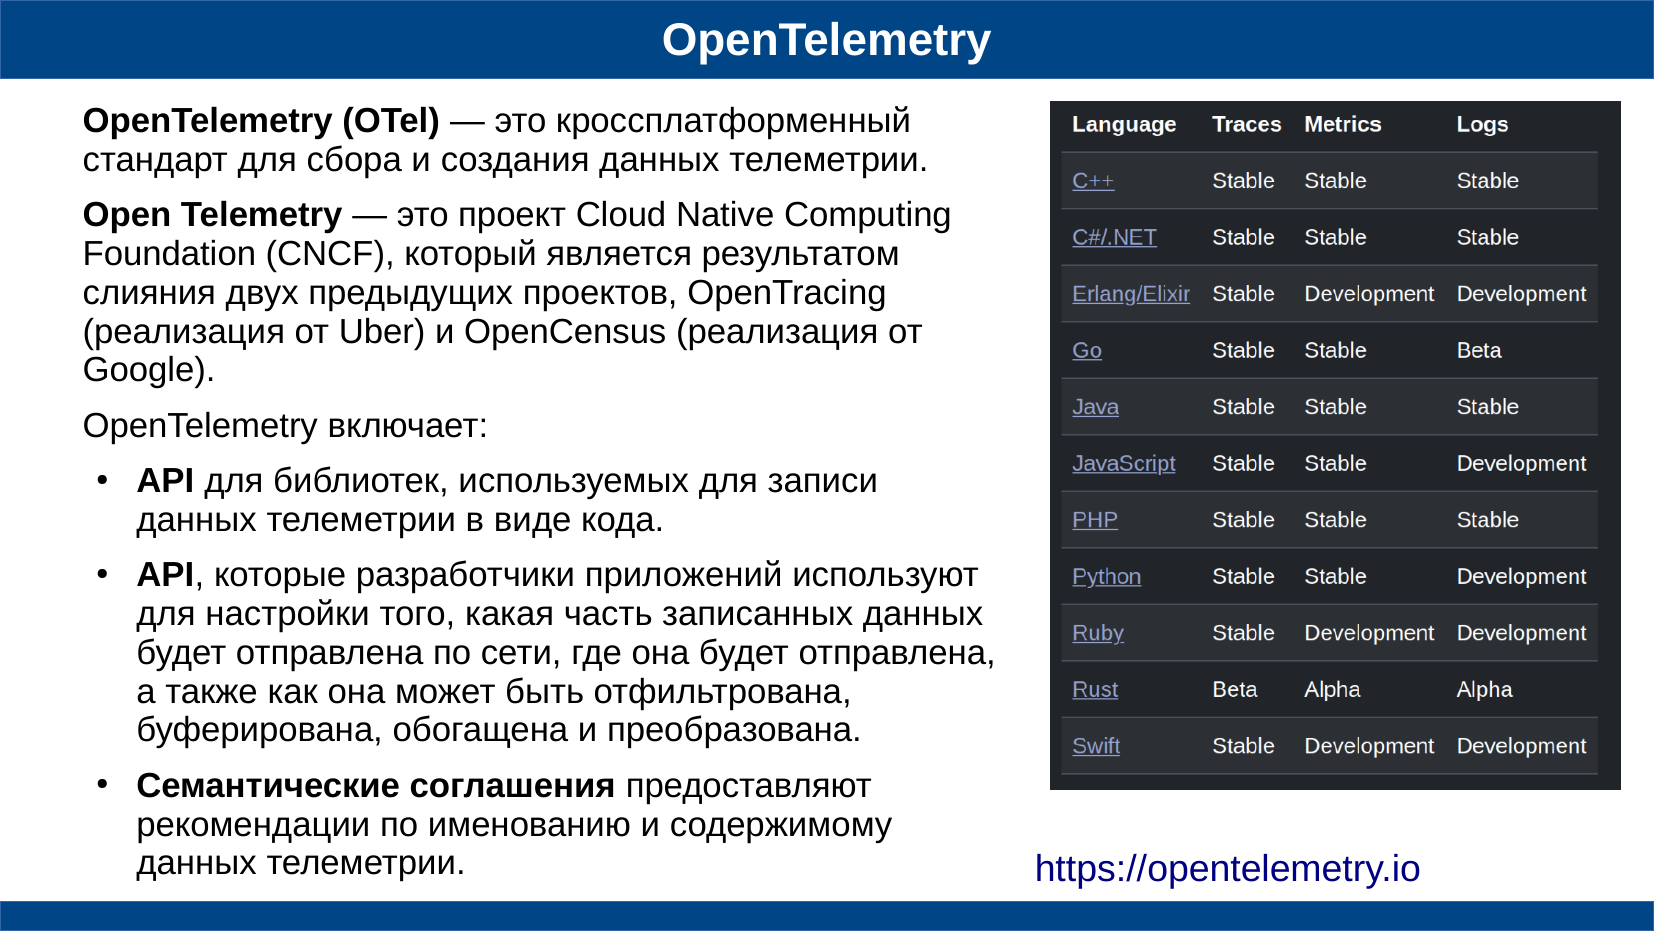

# OpenTelemetry
OpenTelemetry (OTel) — это кроссплатформенный стандарт для сбора и создания данных телеметрии.
Open Telemetry — это проект Cloud Native Computing Foundation (CNCF), который является результатом слияния двух предыдущих проектов, OpenTracing (реализация от Uber) и OpenCensus (реализация от Google).
OpenTelemetry включает:
API для библиотек, используемых для записи данных телеметрии в виде кода.
API, которые разработчики приложений используют для настройки того, какая часть записанных данных будет отправлена по сети, где она будет отправлена, а также как она может быть отфильтрована, буферирована, обогащена и преобразована.
Семантические соглашения предоставляют рекомендации по именованию и содержимому данных телеметрии.
https://opentelemetry.io